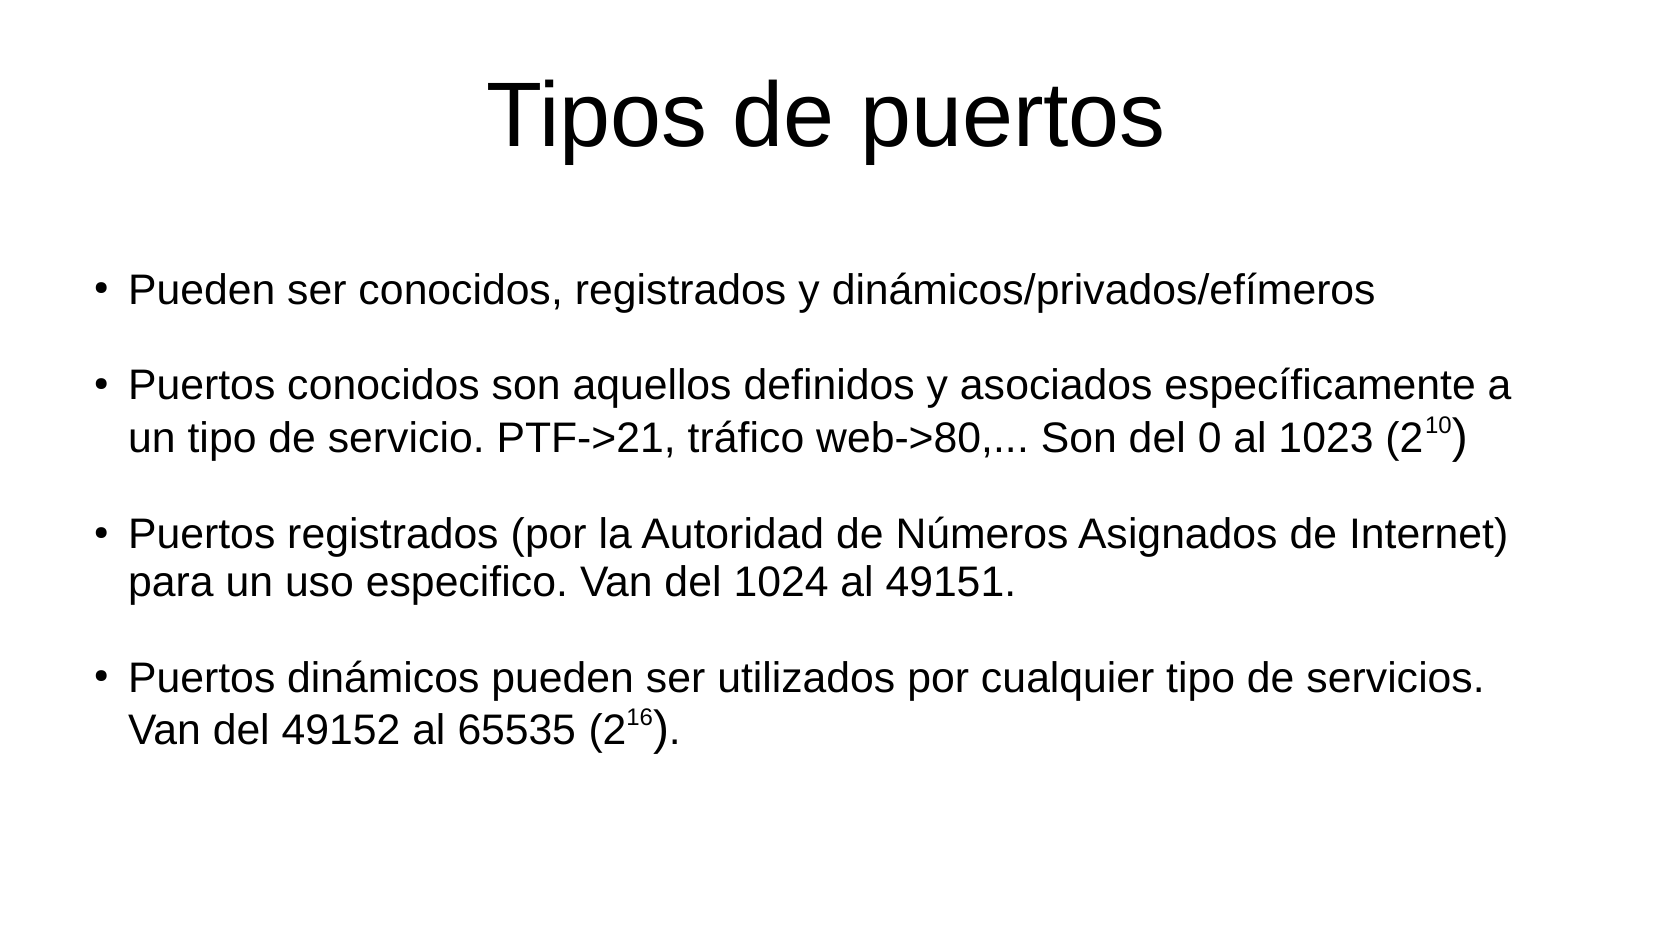

# Tipos de puertos
Pueden ser conocidos, registrados y dinámicos/privados/efímeros
Puertos conocidos son aquellos definidos y asociados específicamente a un tipo de servicio. PTF->21, tráfico web->80,... Son del 0 al 1023 (210)
Puertos registrados (por la Autoridad de Números Asignados de Internet) para un uso especifico. Van del 1024 al 49151.
Puertos dinámicos pueden ser utilizados por cualquier tipo de servicios. Van del 49152 al 65535 (216).